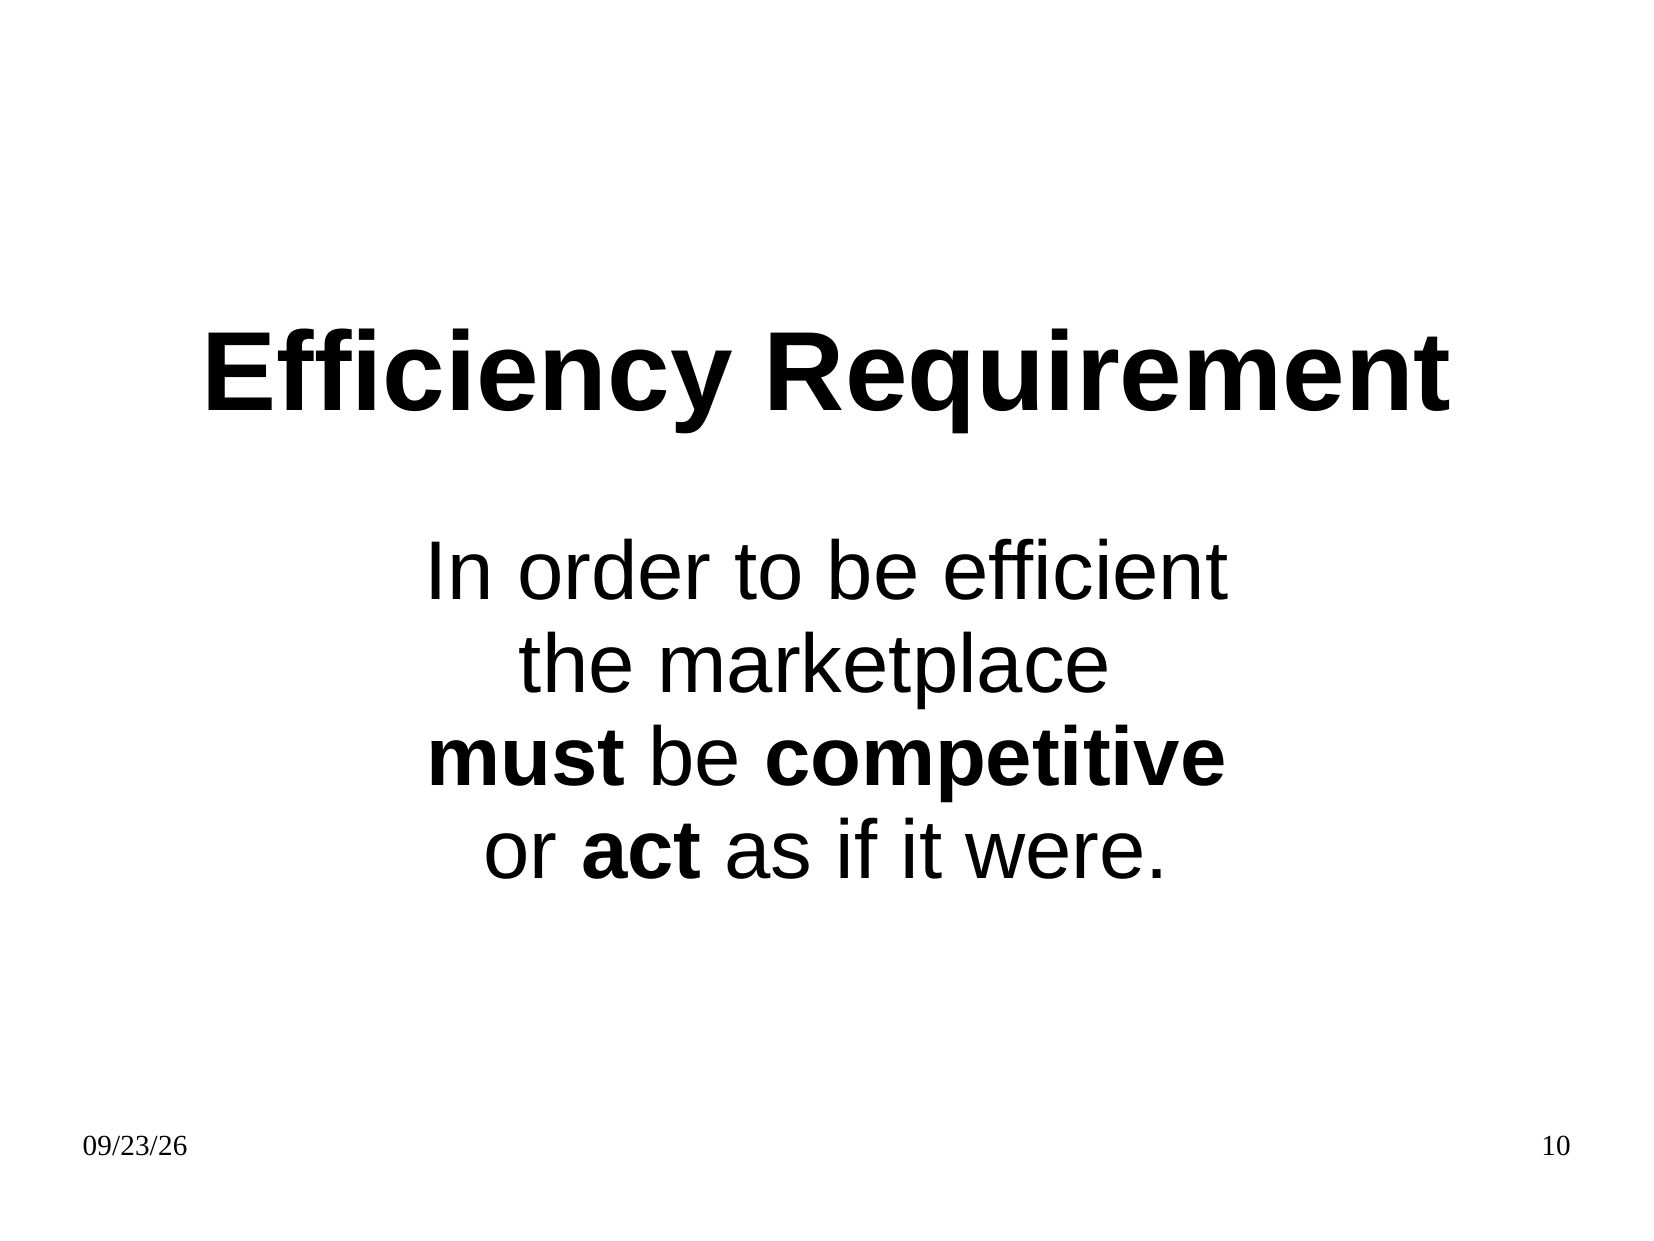

# Efficiency Requirement
In order to be efficient
the marketplace
must be competitive
or act as if it were.
10